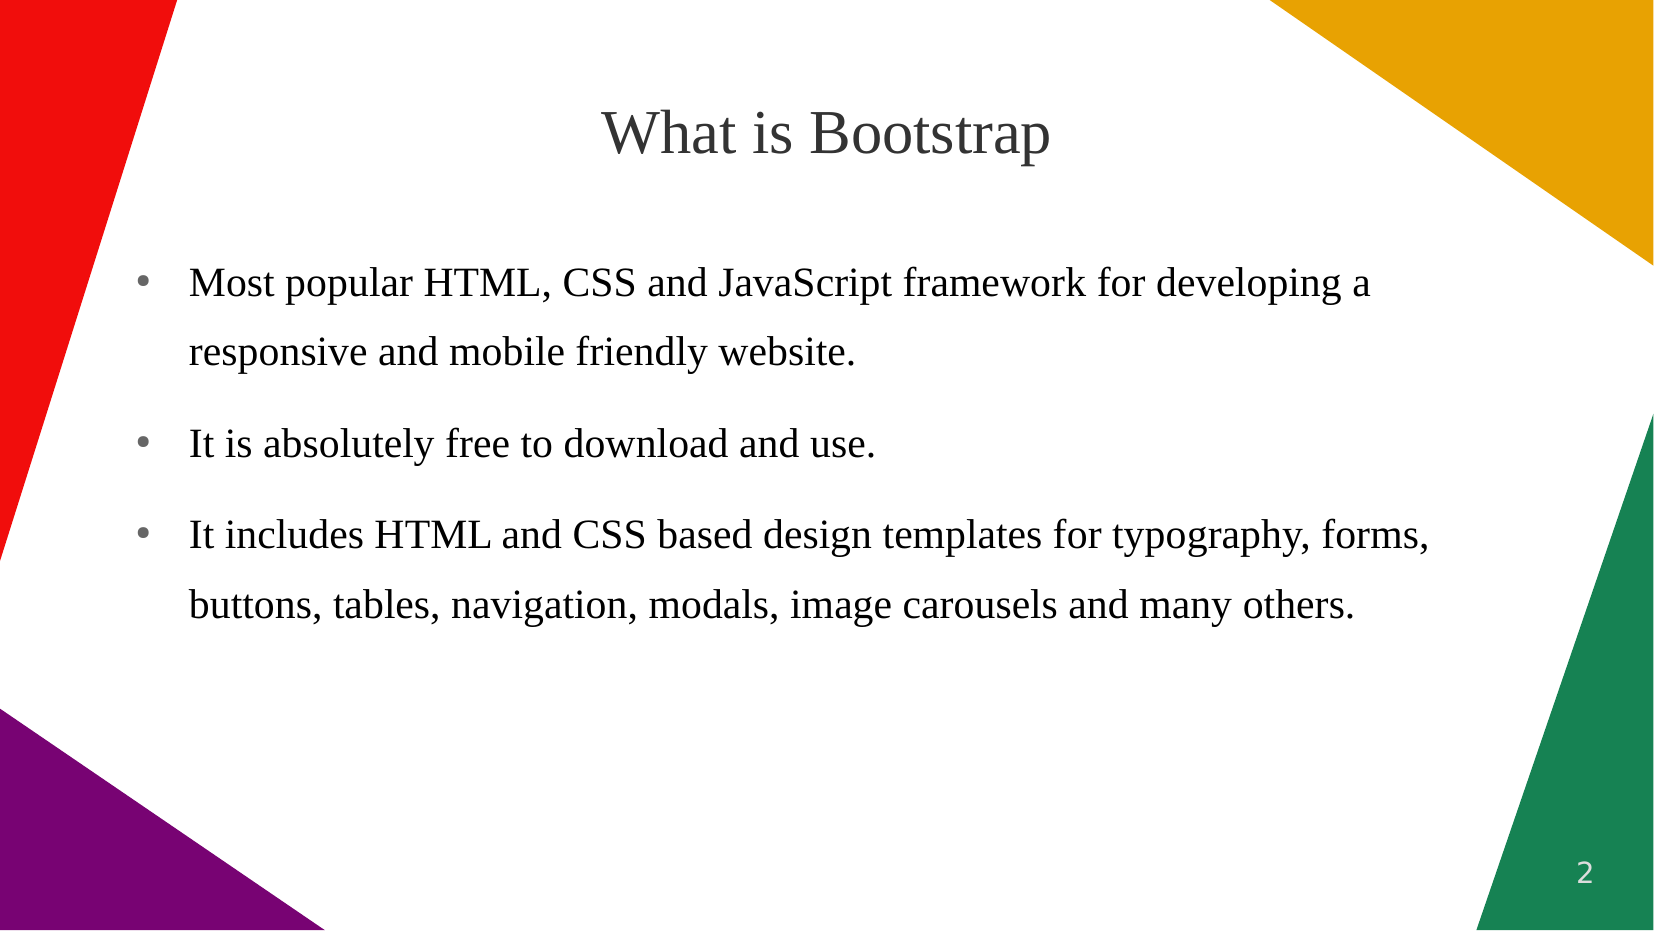

# What is Bootstrap
Most popular HTML, CSS and JavaScript framework for developing a responsive and mobile friendly website.
It is absolutely free to download and use.
It includes HTML and CSS based design templates for typography, forms, buttons, tables, navigation, modals, image carousels and many others.
2